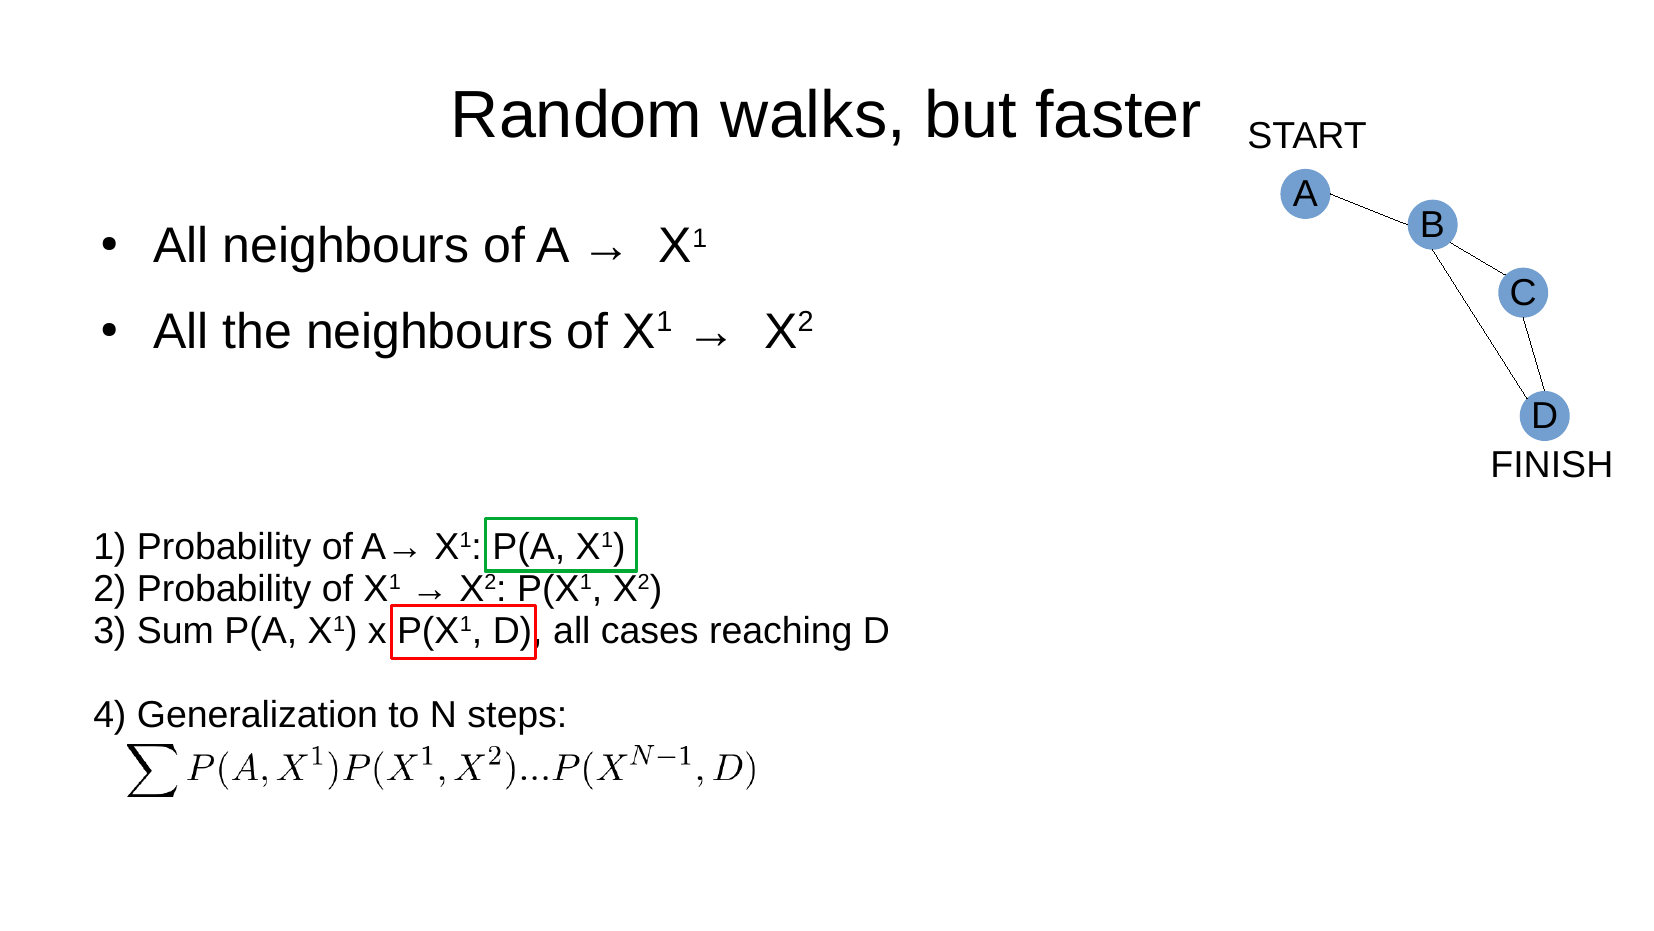

# Random walks, but faster
START
A
B
All neighbours of A → X1
All the neighbours of X1 → X2
C
D
FINISH
1) Probability of A→ X1: P(A, X1)
2) Probability of X1 → X2: P(X1, X2)
3) Sum P(A, X1) x P(X1, D), all cases reaching D
4) Generalization to N steps: